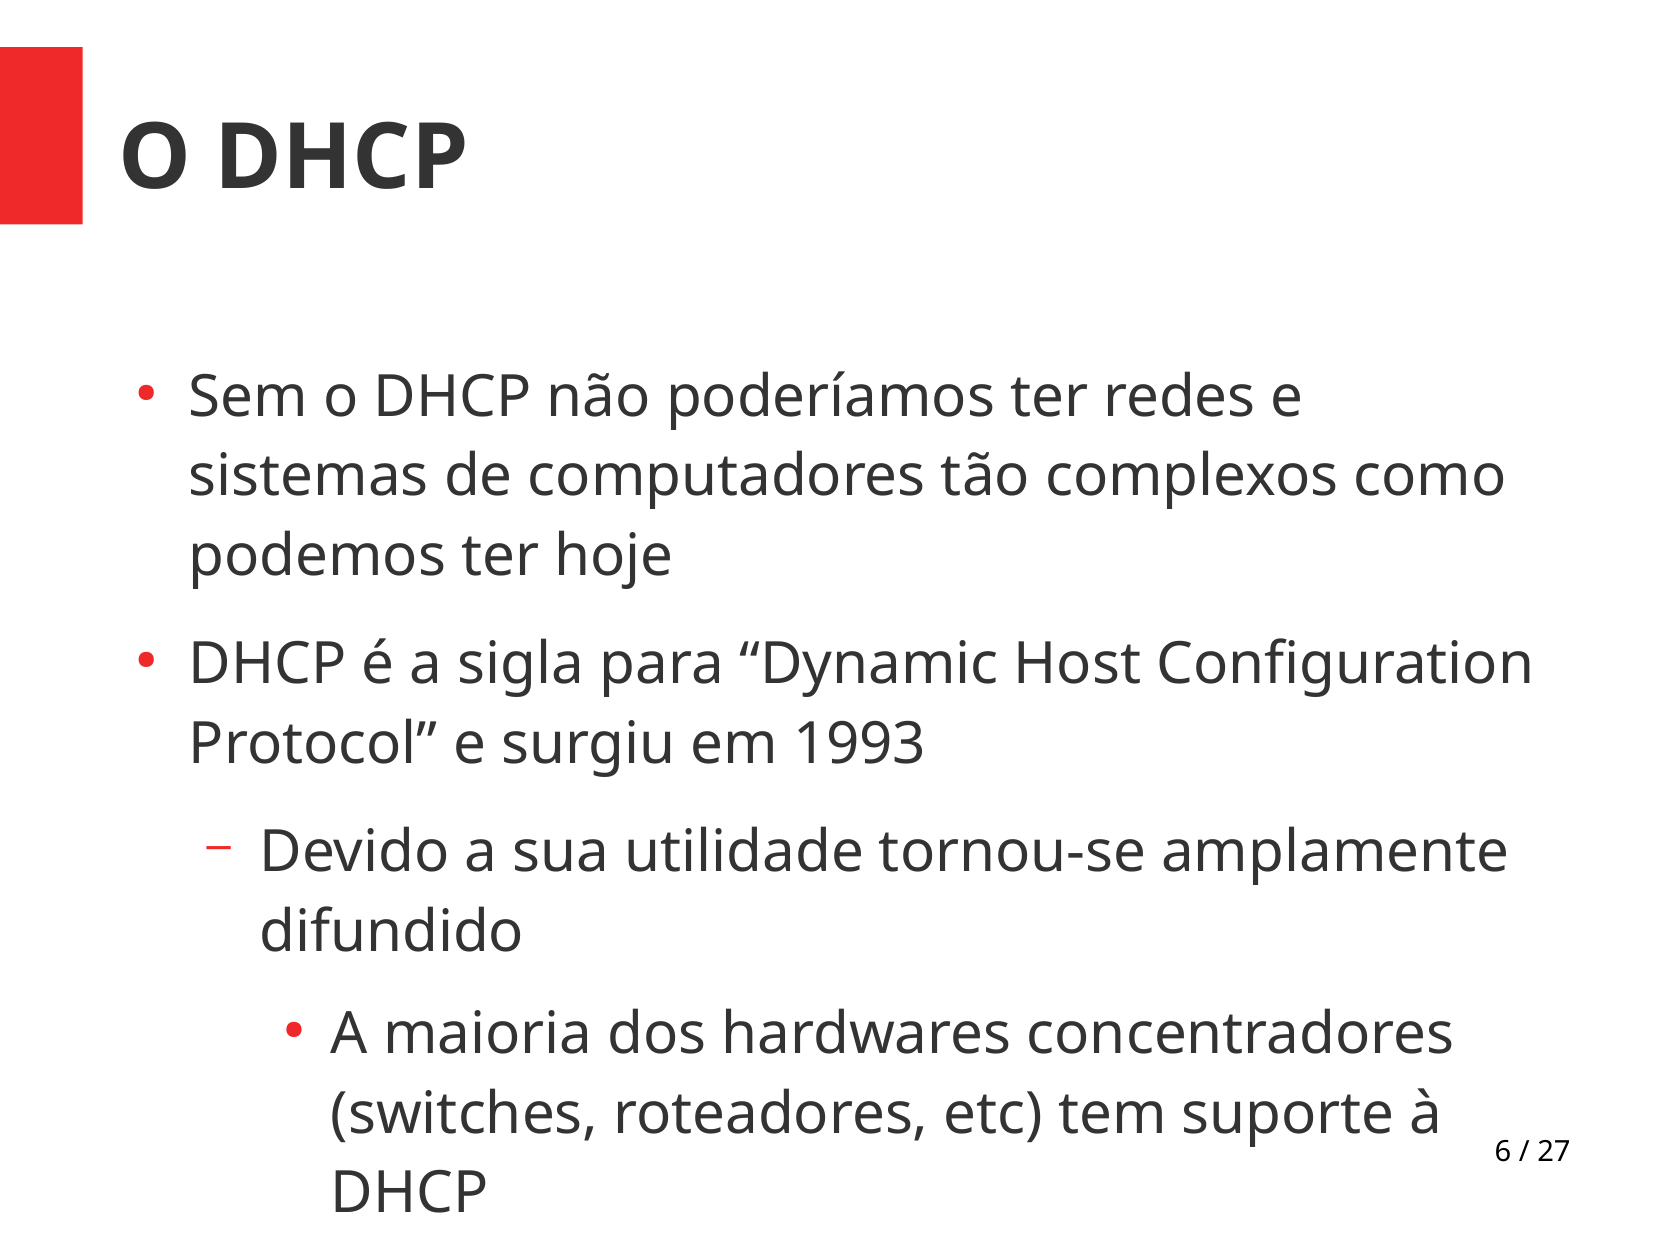

# O DHCP
Sem o DHCP não poderíamos ter redes e sistemas de computadores tão complexos como podemos ter hoje
DHCP é a sigla para “Dynamic Host Configuration Protocol” e surgiu em 1993
Devido a sua utilidade tornou-se amplamente difundido
A maioria dos hardwares concentradores (switches, roteadores, etc) tem suporte à DHCP
6